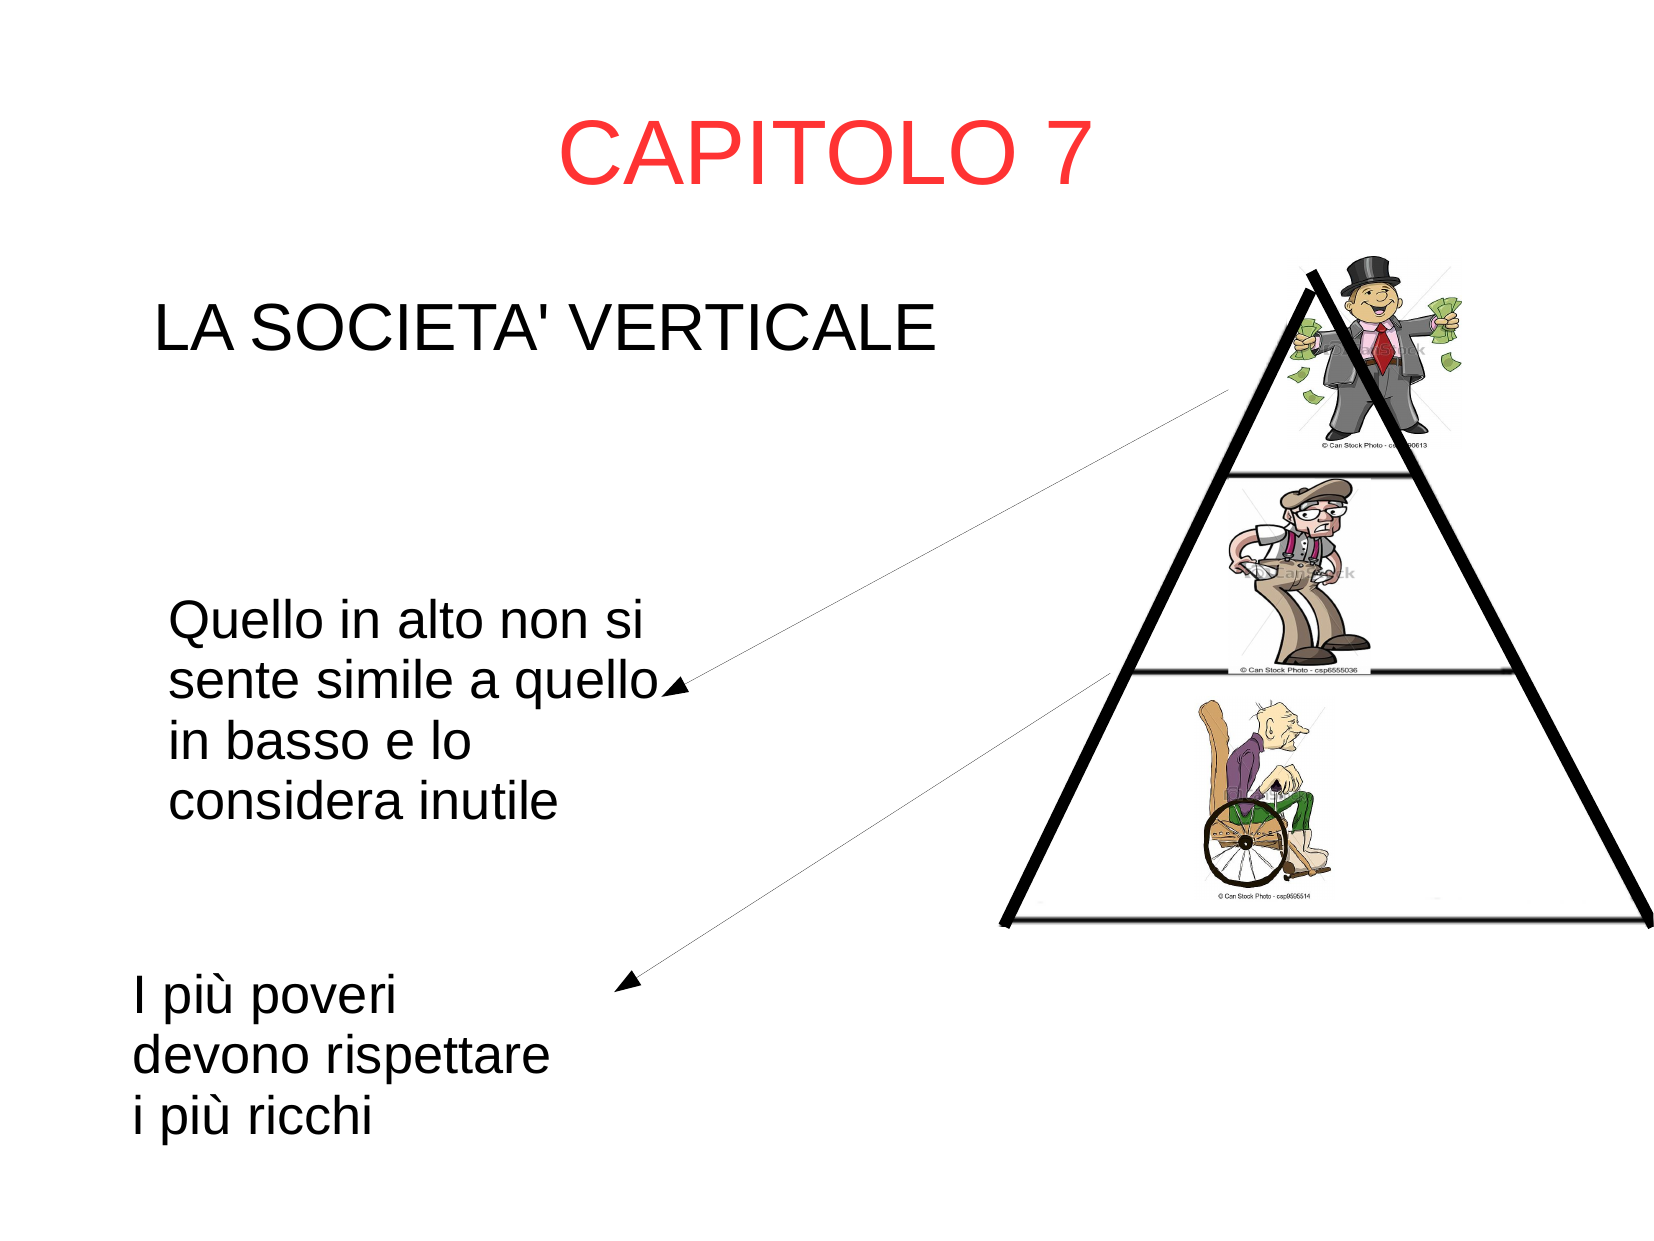

# CAPITOLO 7
LA SOCIETA' VERTICALE
Quello in alto non si sente simile a quello in basso e lo considera inutile
I più poveri devono rispettare i più ricchi